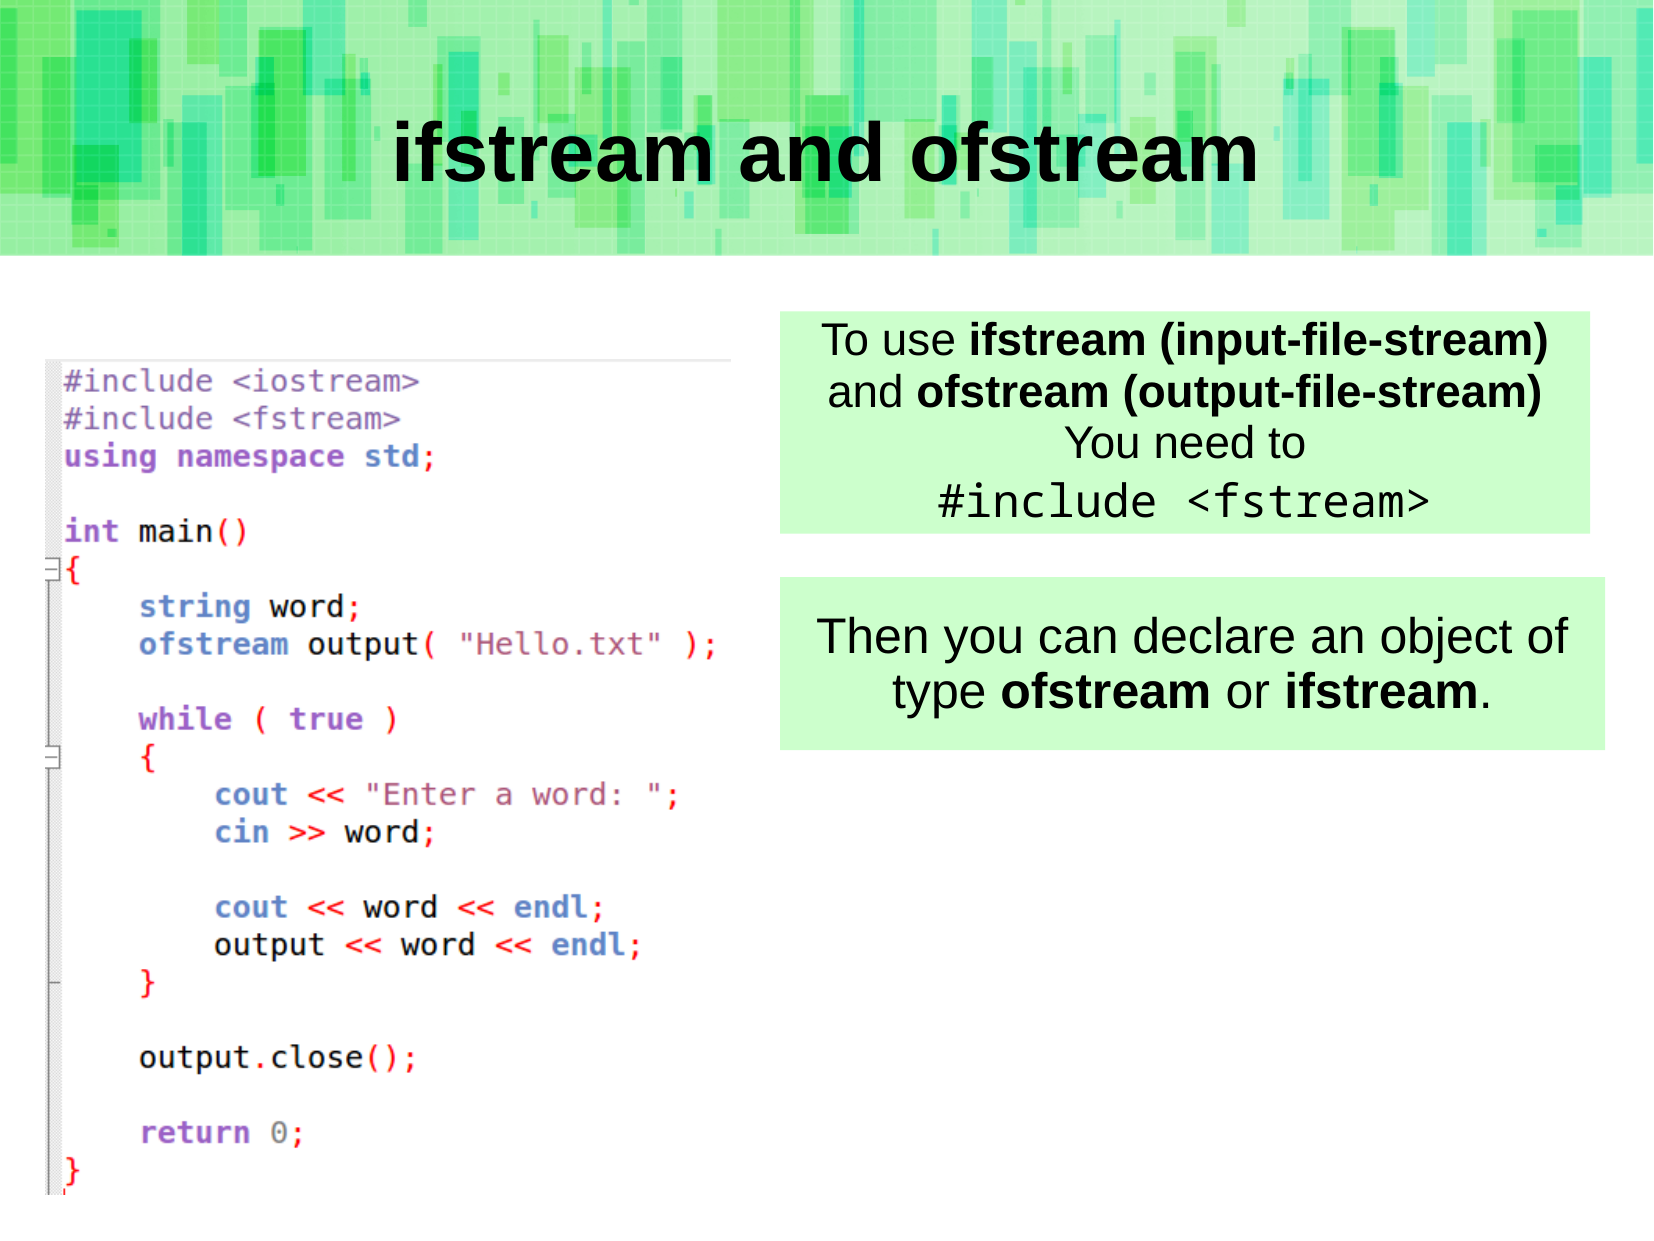

# ifstream and ofstream
To use ifstream (input-file-stream)
and ofstream (output-file-stream)
You need to
#include <fstream>
Then you can declare an object of type ofstream or ifstream.